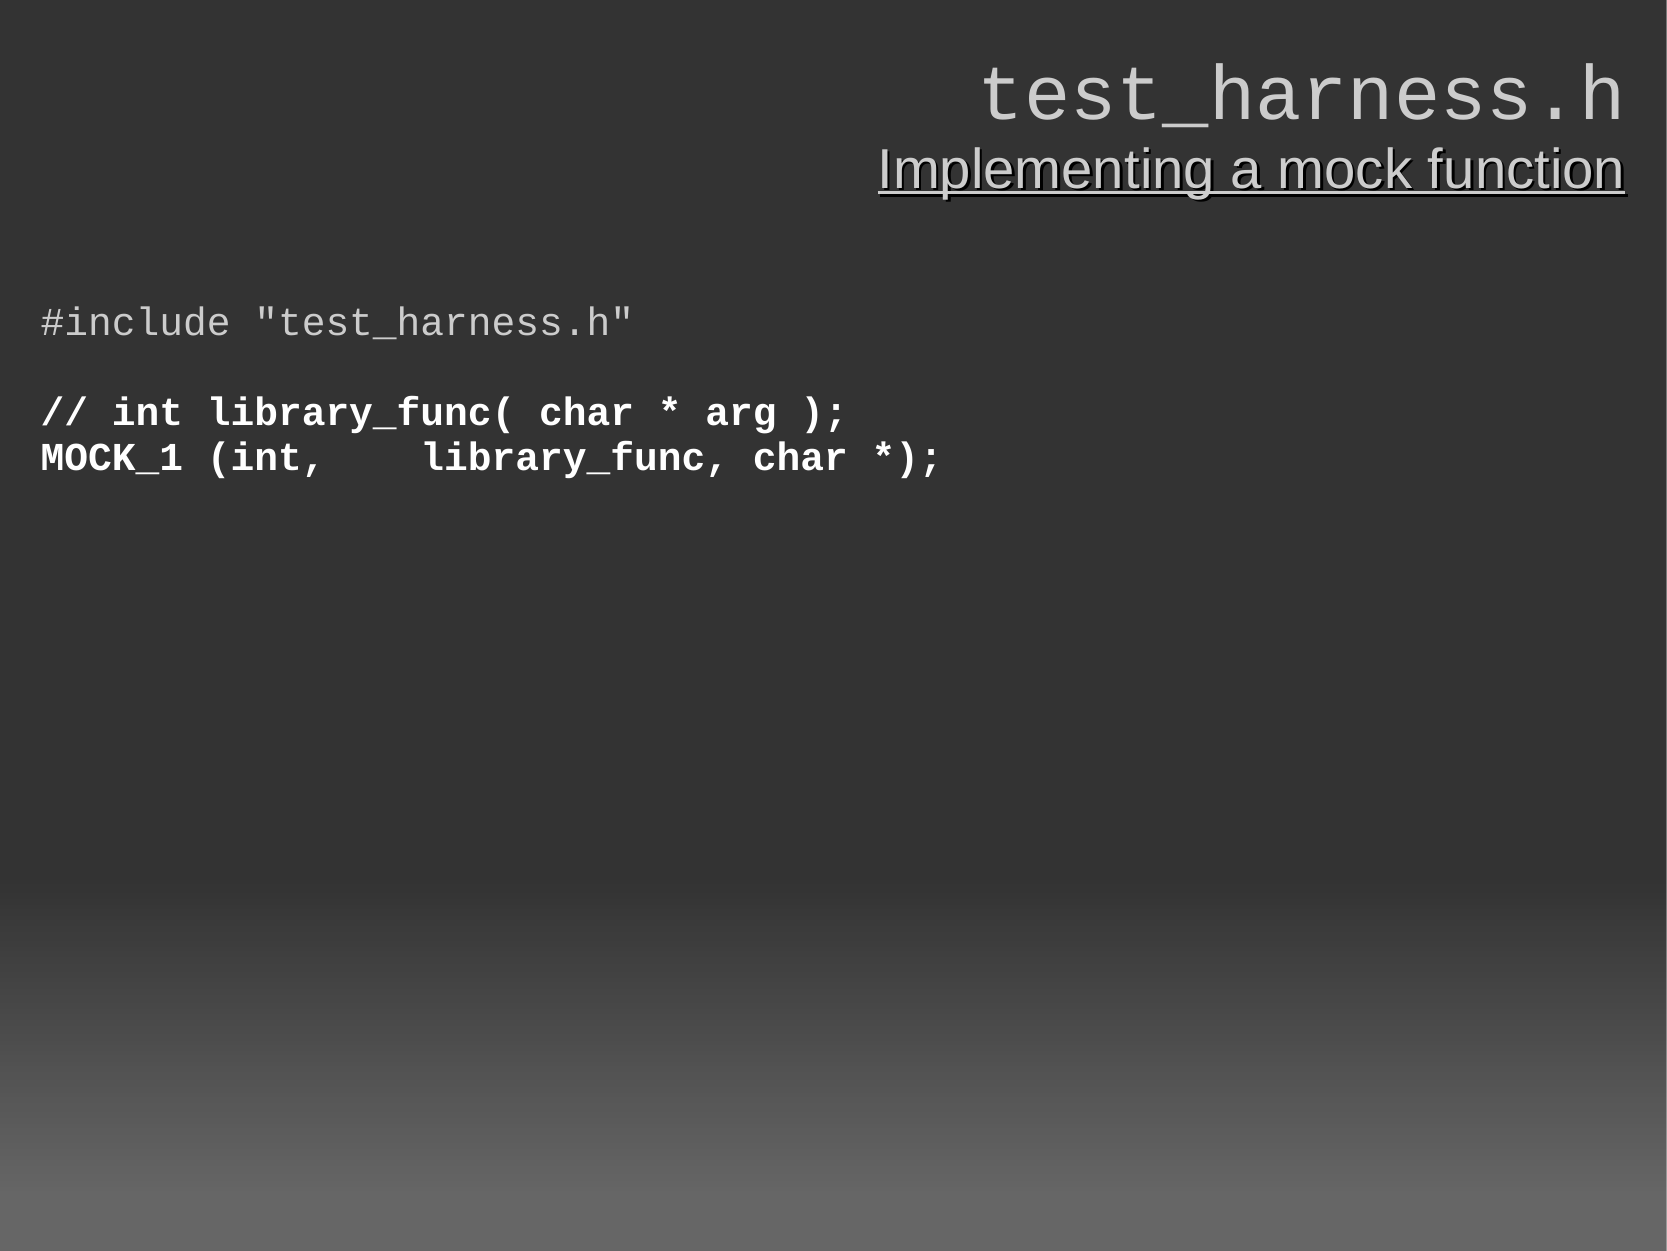

# test_harness.h Implementing a mock function
#include "test_harness.h"
// int library_func( char * arg );
MOCK_1 (int,    library_func, char *);